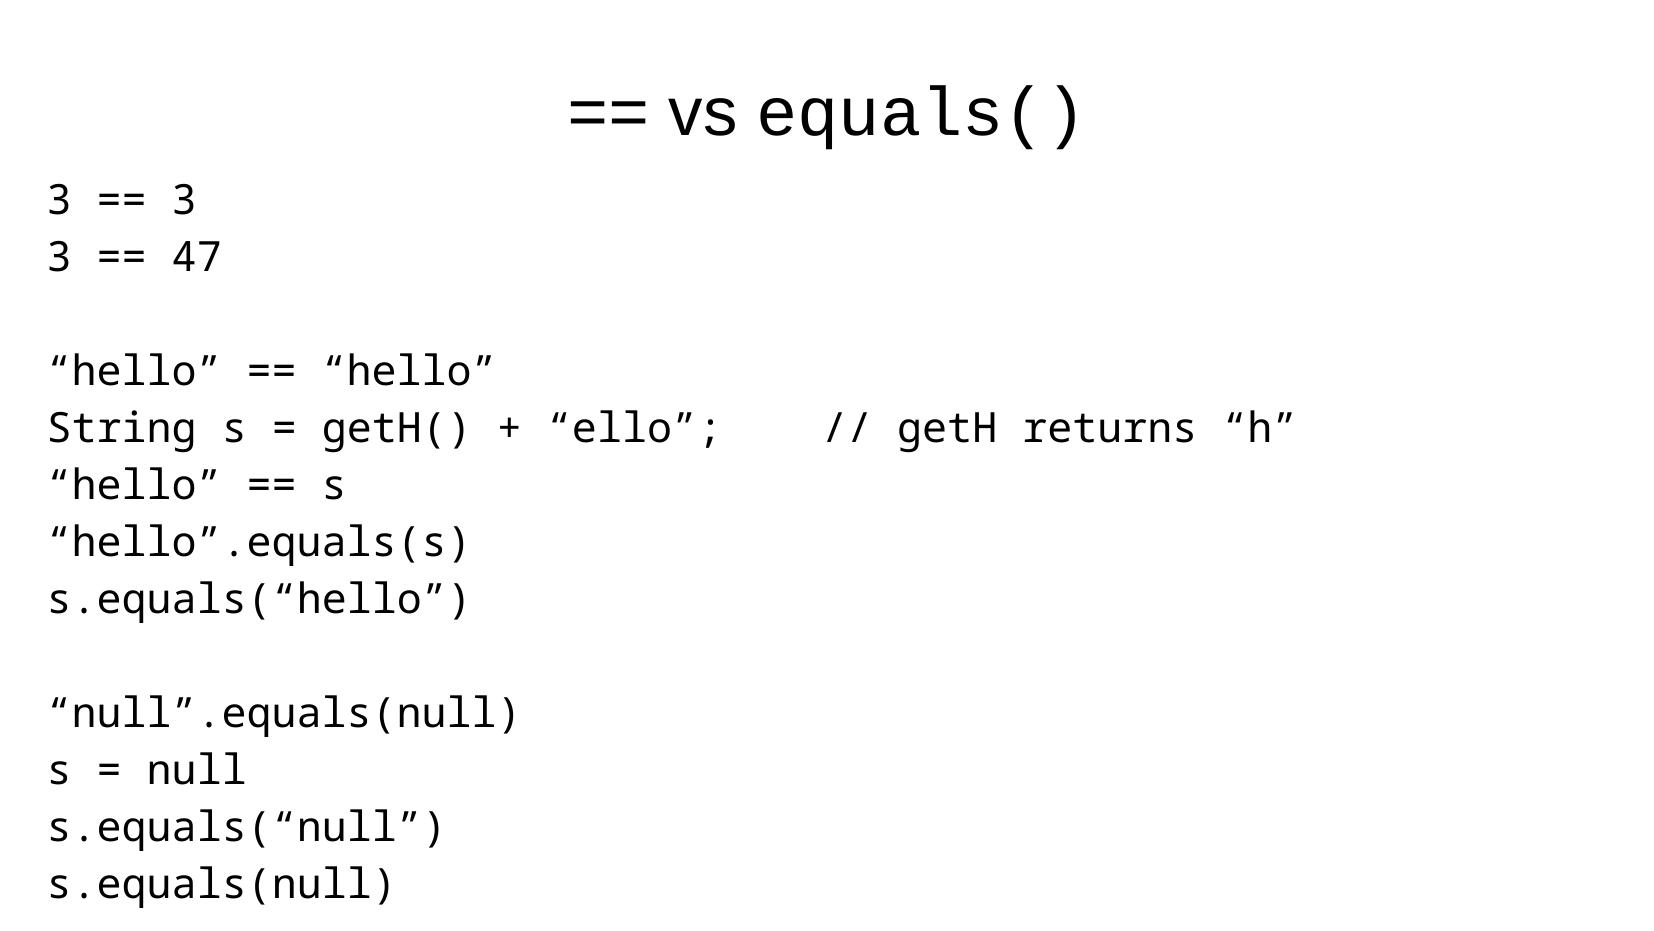

# == vs equals()
3 == 3
3 == 47
“hello” == “hello”
String s = getH() + “ello”; // getH returns “h”
“hello” == s
“hello”.equals(s)
s.equals(“hello”)
“null”.equals(null)
s = null
s.equals(“null”)
s.equals(null)